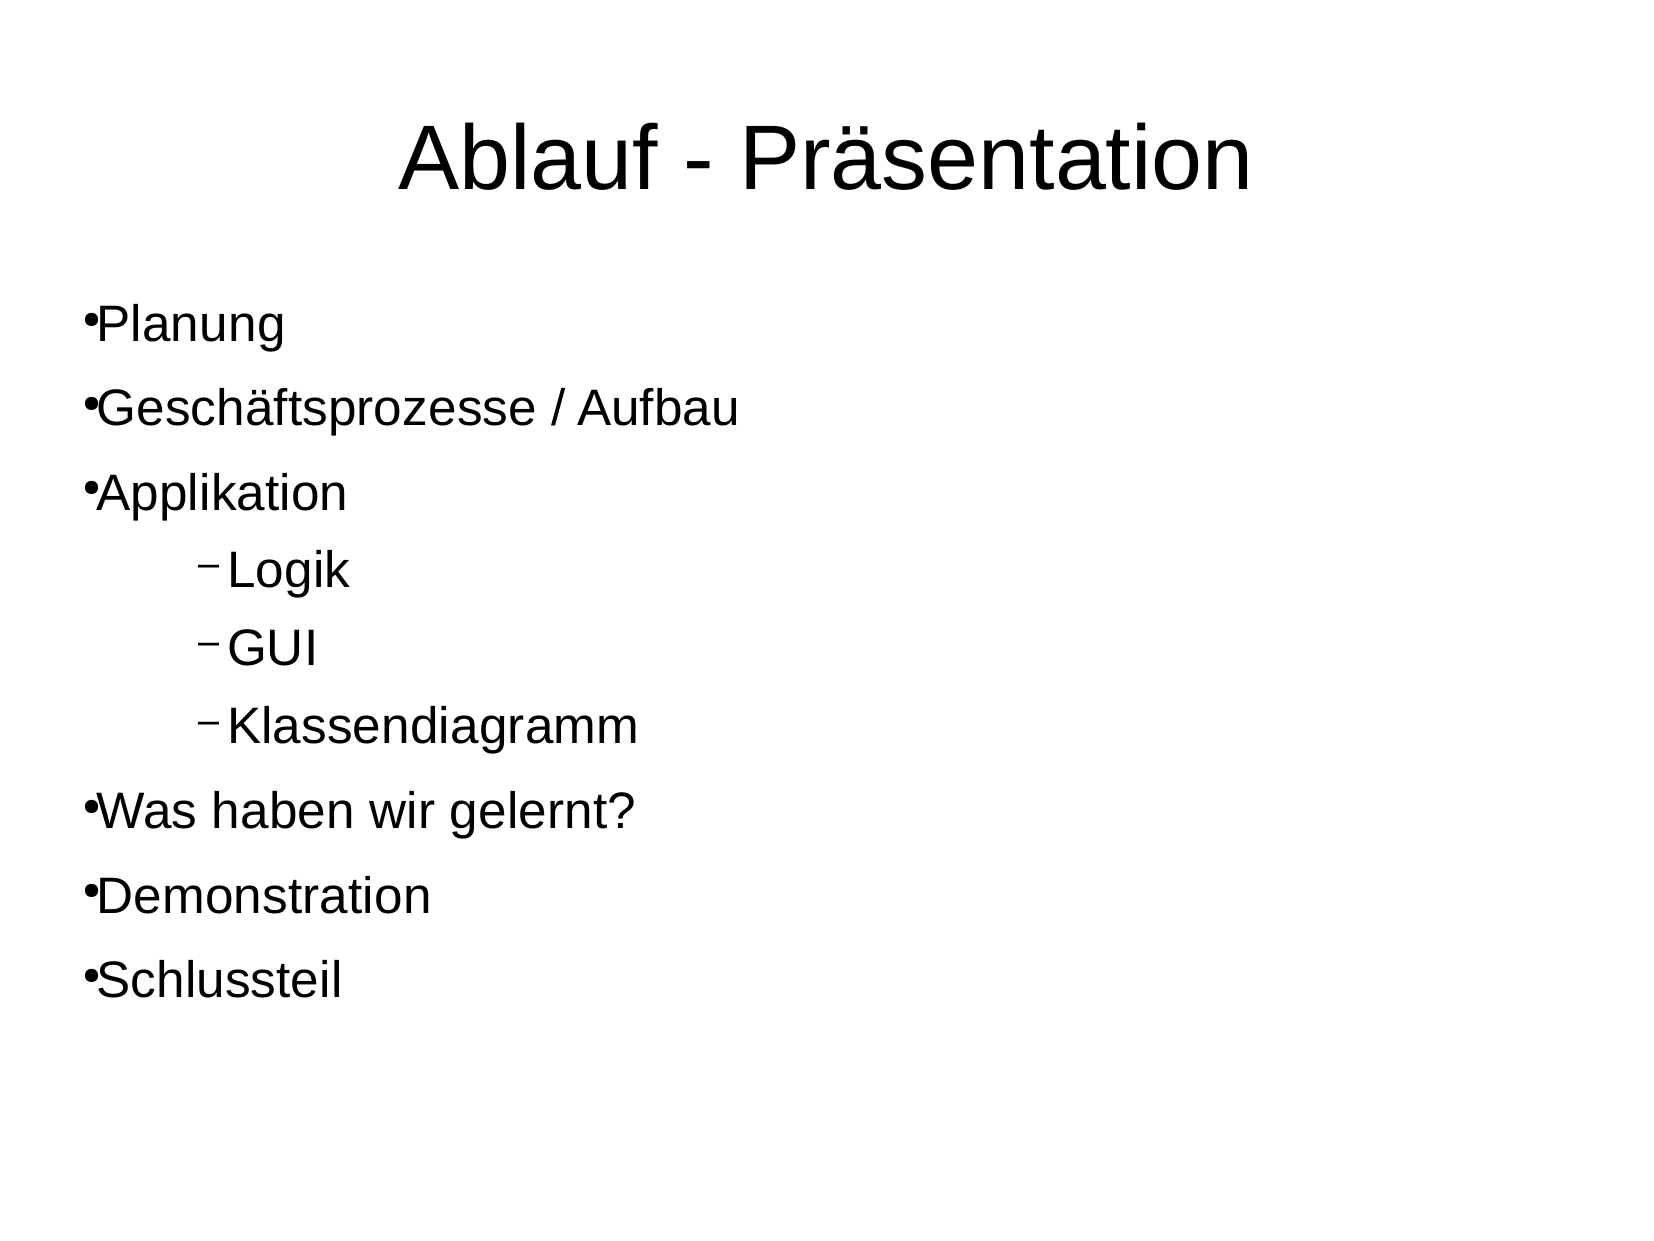

# Ablauf - Präsentation
Planung
Geschäftsprozesse / Aufbau
Applikation
Logik
GUI
Klassendiagramm
Was haben wir gelernt?
Demonstration
Schlussteil